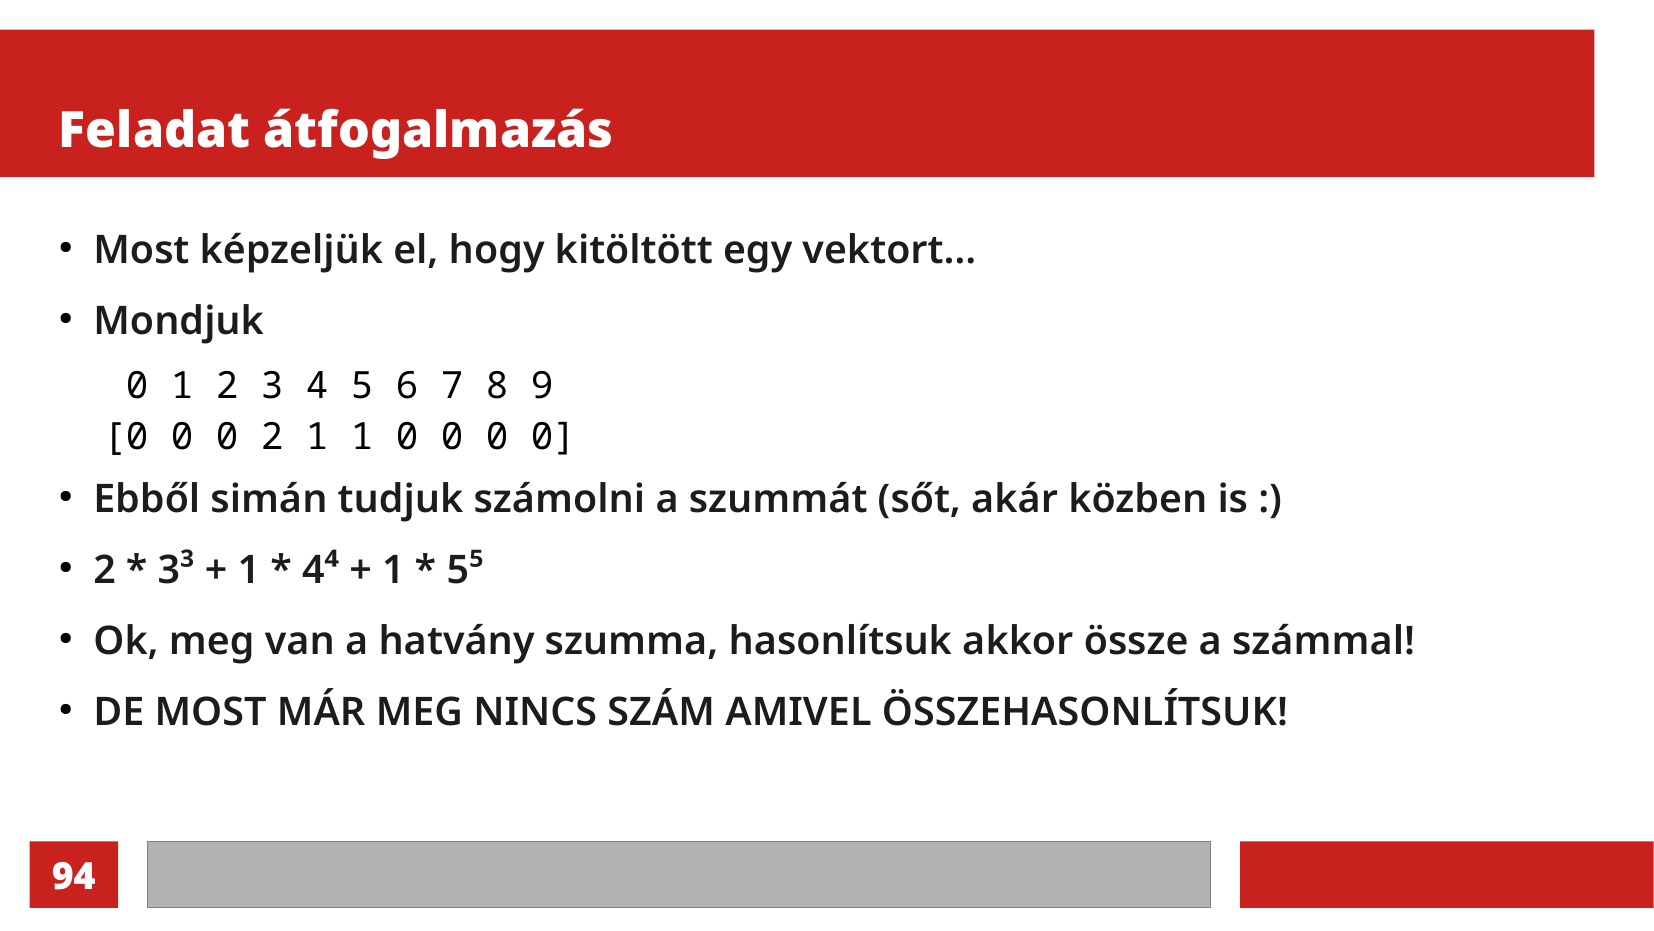

# Feladat átfogalmazás
Most képzeljük el, hogy kitöltött egy vektort…
Mondjuk
Ebből simán tudjuk számolni a szummát (sőt, akár közben is :)
2 * 3³ + 1 * 4⁴ + 1 * 5⁵
Ok, meg van a hatvány szumma, hasonlítsuk akkor össze a számmal!
DE MOST MÁR MEG NINCS SZÁM AMIVEL ÖSSZEHASONLÍTSUK!
 0 1 2 3 4 5 6 7 8 9
[0 0 0 2 1 1 0 0 0 0]
94